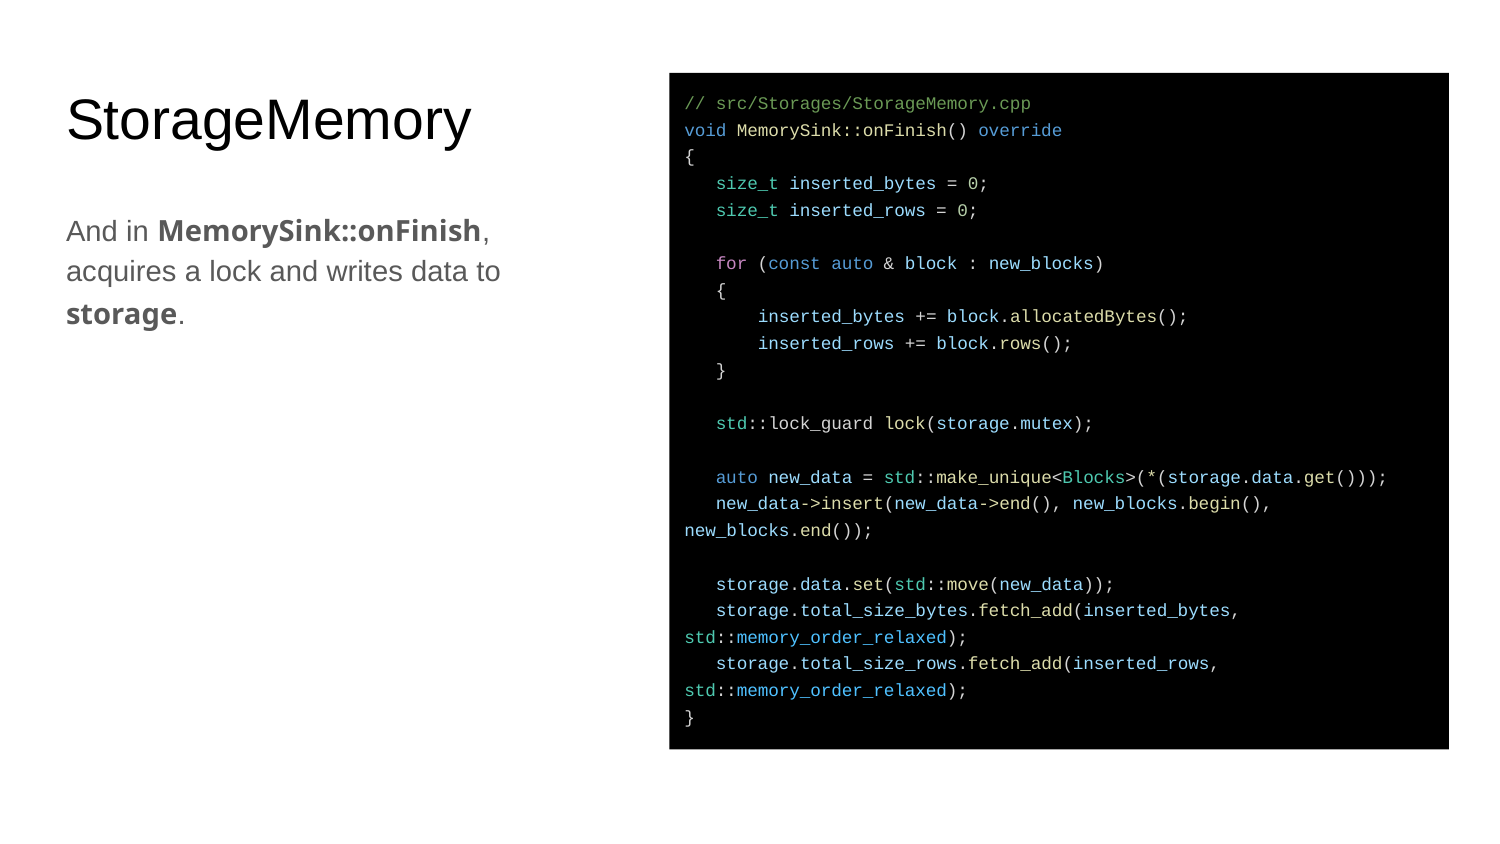

# StorageMemory
// src/Storages/StorageMemory.cpp
void MemorySink::onFinish() override
{
 size_t inserted_bytes = 0;
 size_t inserted_rows = 0;
 for (const auto & block : new_blocks)
 {
 inserted_bytes += block.allocatedBytes();
 inserted_rows += block.rows();
 }
 std::lock_guard lock(storage.mutex);
 auto new_data = std::make_unique<Blocks>(*(storage.data.get()));
 new_data->insert(new_data->end(), new_blocks.begin(), new_blocks.end());
 storage.data.set(std::move(new_data));
 storage.total_size_bytes.fetch_add(inserted_bytes, std::memory_order_relaxed);
 storage.total_size_rows.fetch_add(inserted_rows, std::memory_order_relaxed);
}
And in MemorySink::onFinish, acquires a lock and writes data to storage.